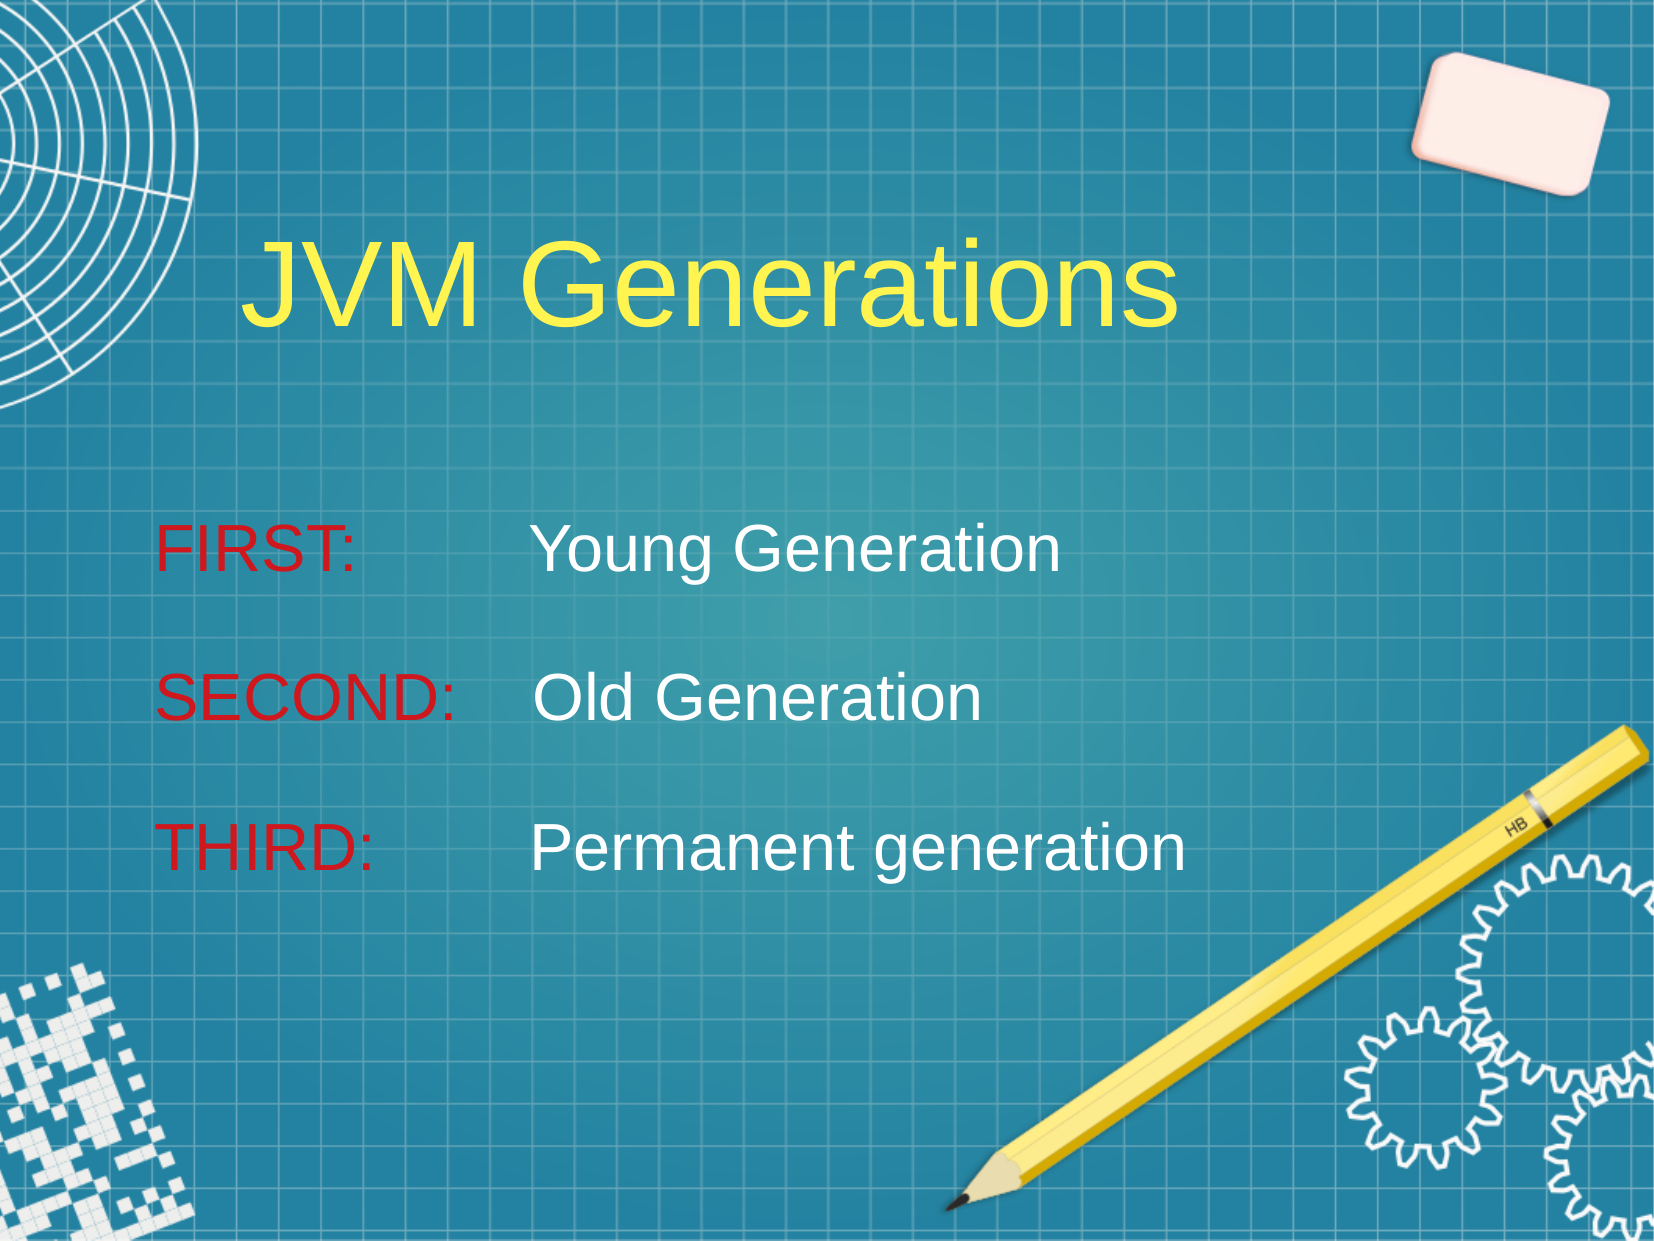

JVM Generations
# FIRST: 		 Young Generation SECOND: Old Generation THIRD: 		Permanent generation